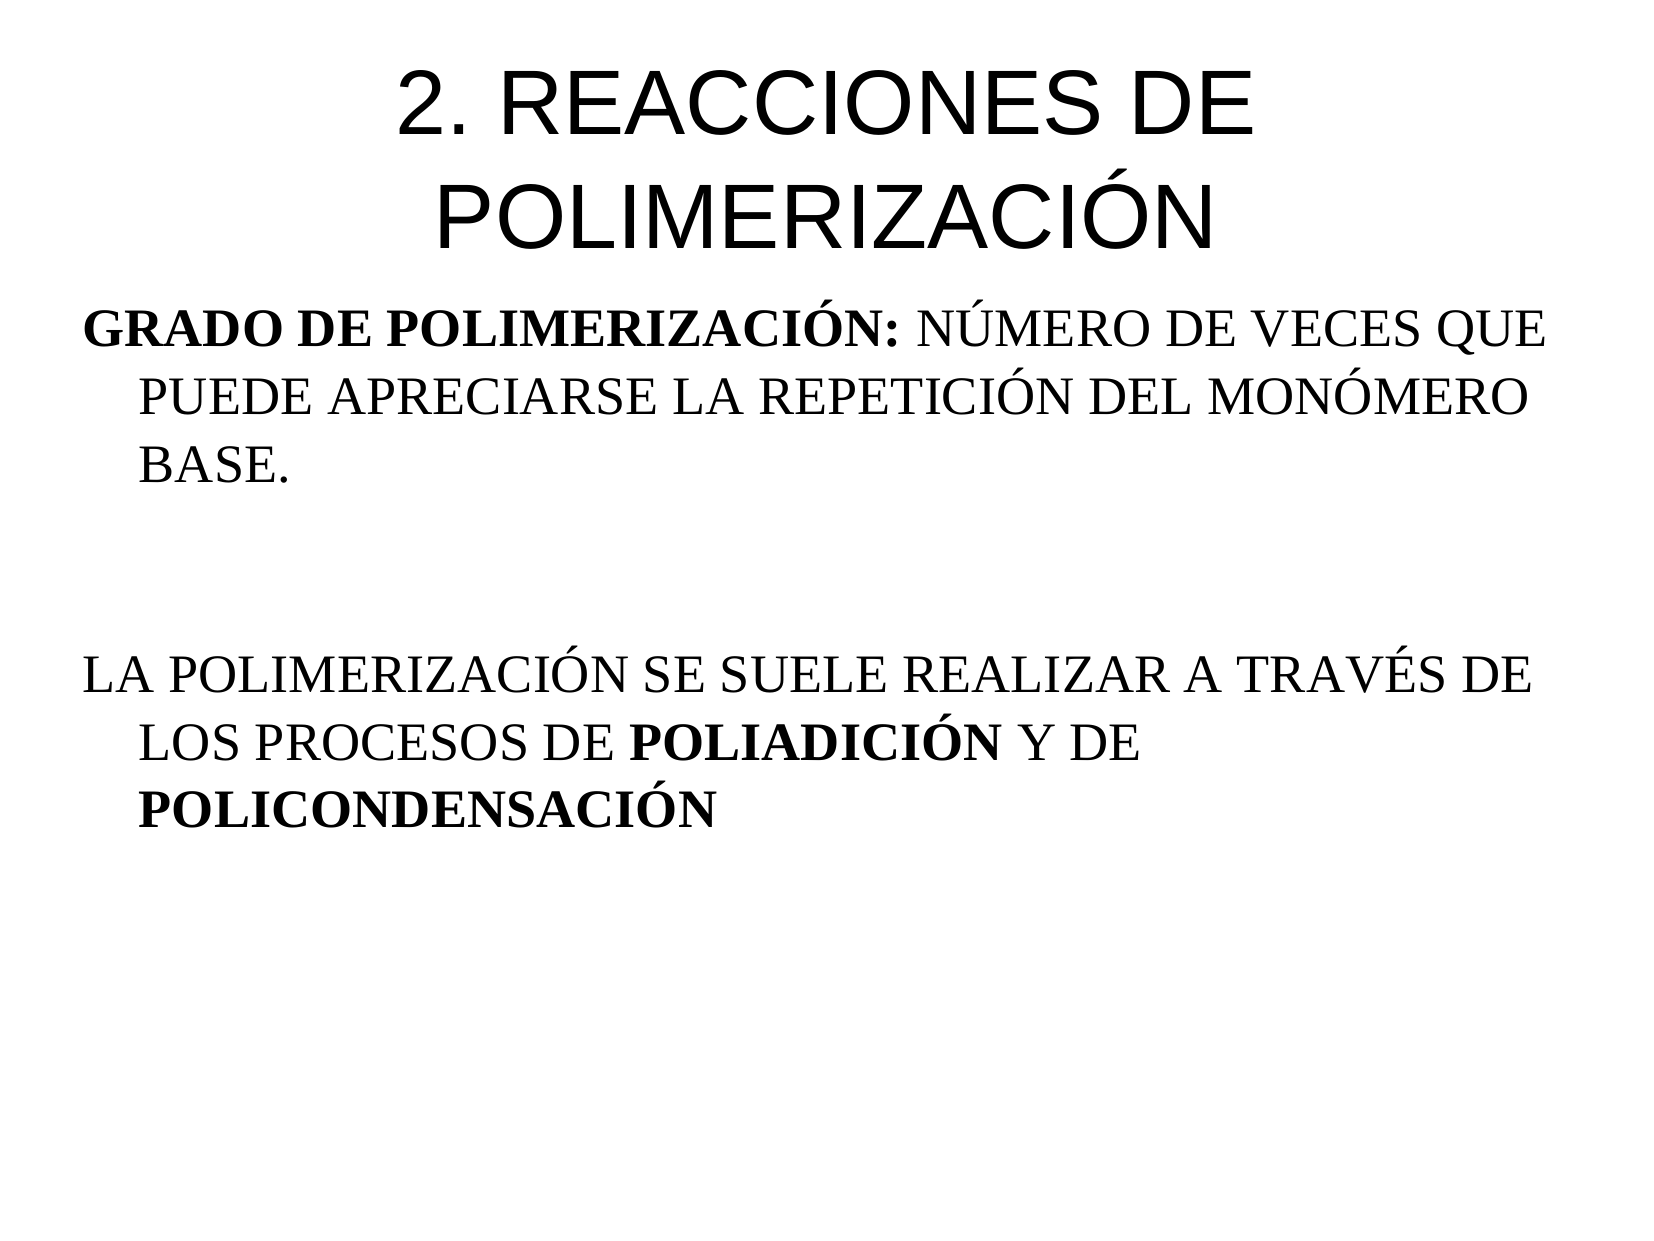

# 2. REACCIONES DE POLIMERIZACIÓN
GRADO DE POLIMERIZACIÓN: NÚMERO DE VECES QUE PUEDE APRECIARSE LA REPETICIÓN DEL MONÓMERO BASE.
LA POLIMERIZACIÓN SE SUELE REALIZAR A TRAVÉS DE LOS PROCESOS DE POLIADICIÓN Y DE POLICONDENSACIÓN